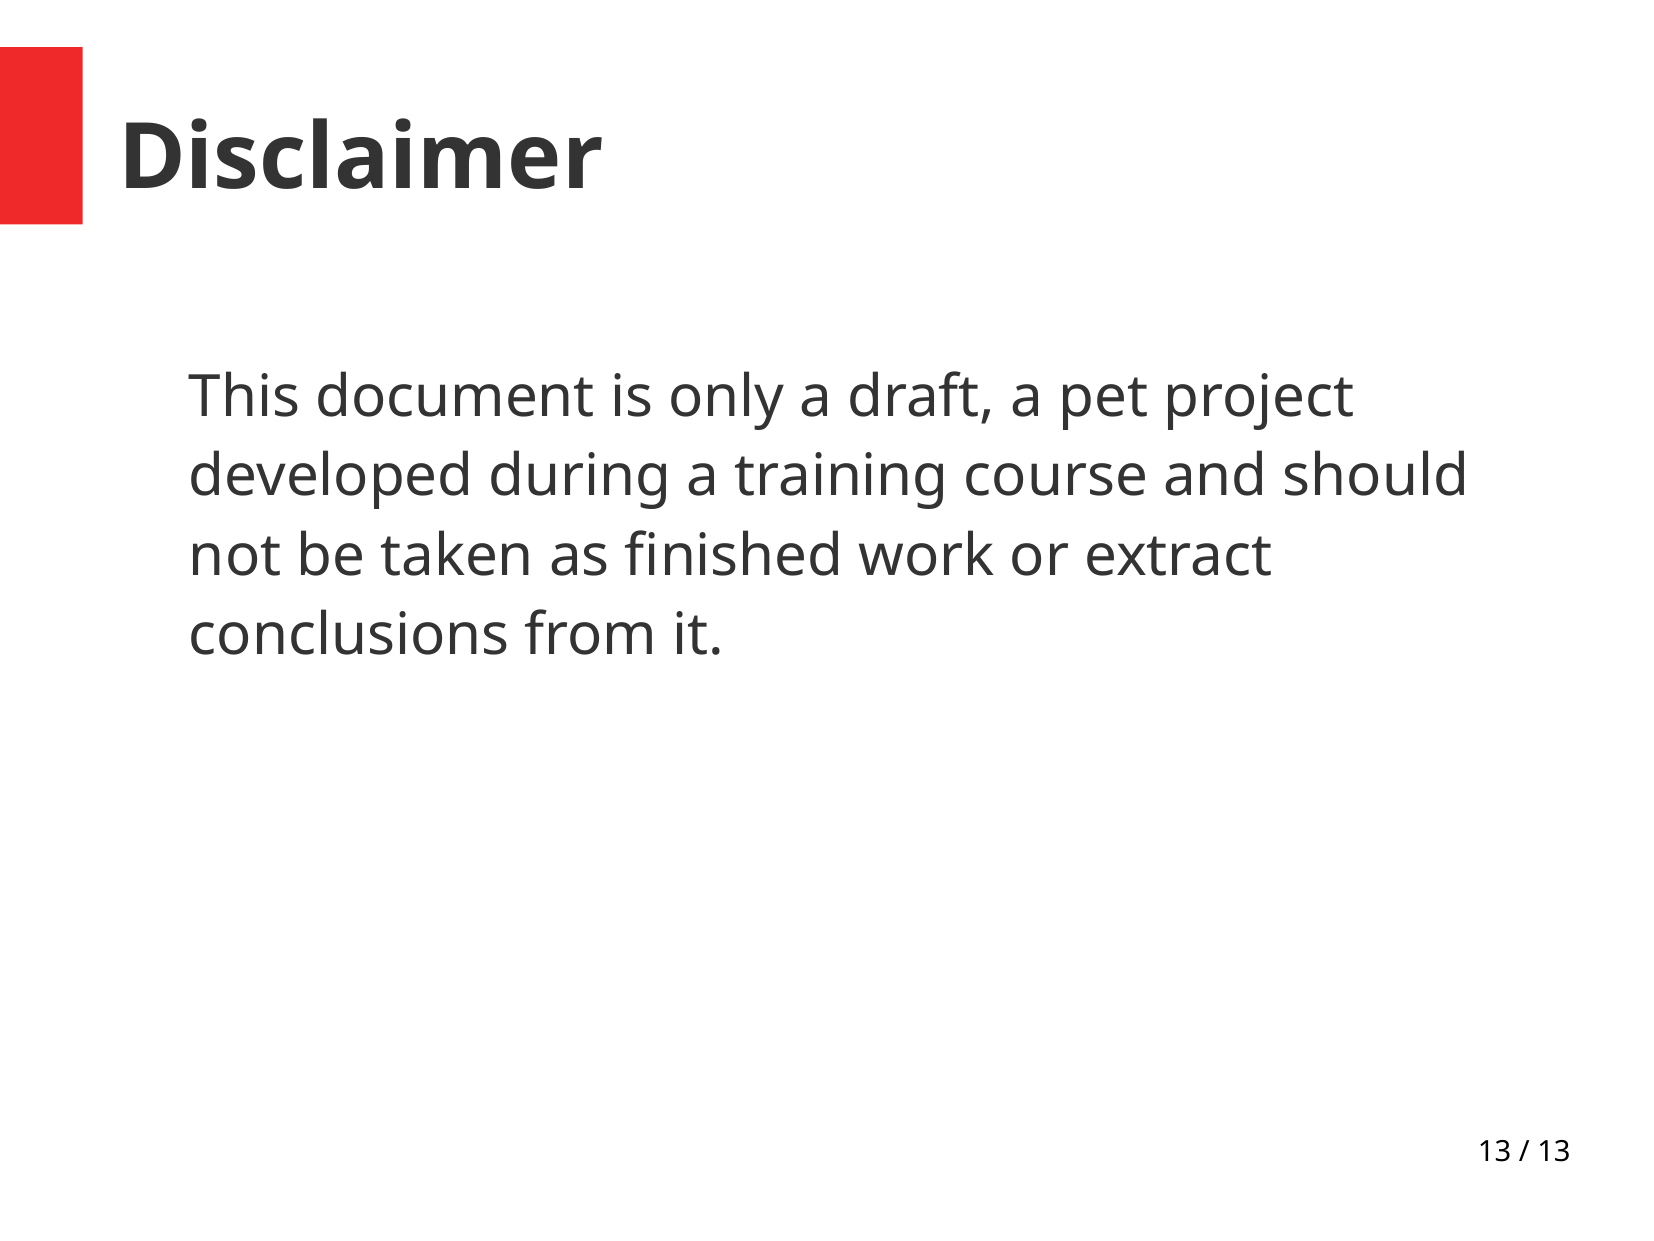

# Disclaimer
This document is only a draft, a pet project developed during a training course and should not be taken as finished work or extract conclusions from it.
13